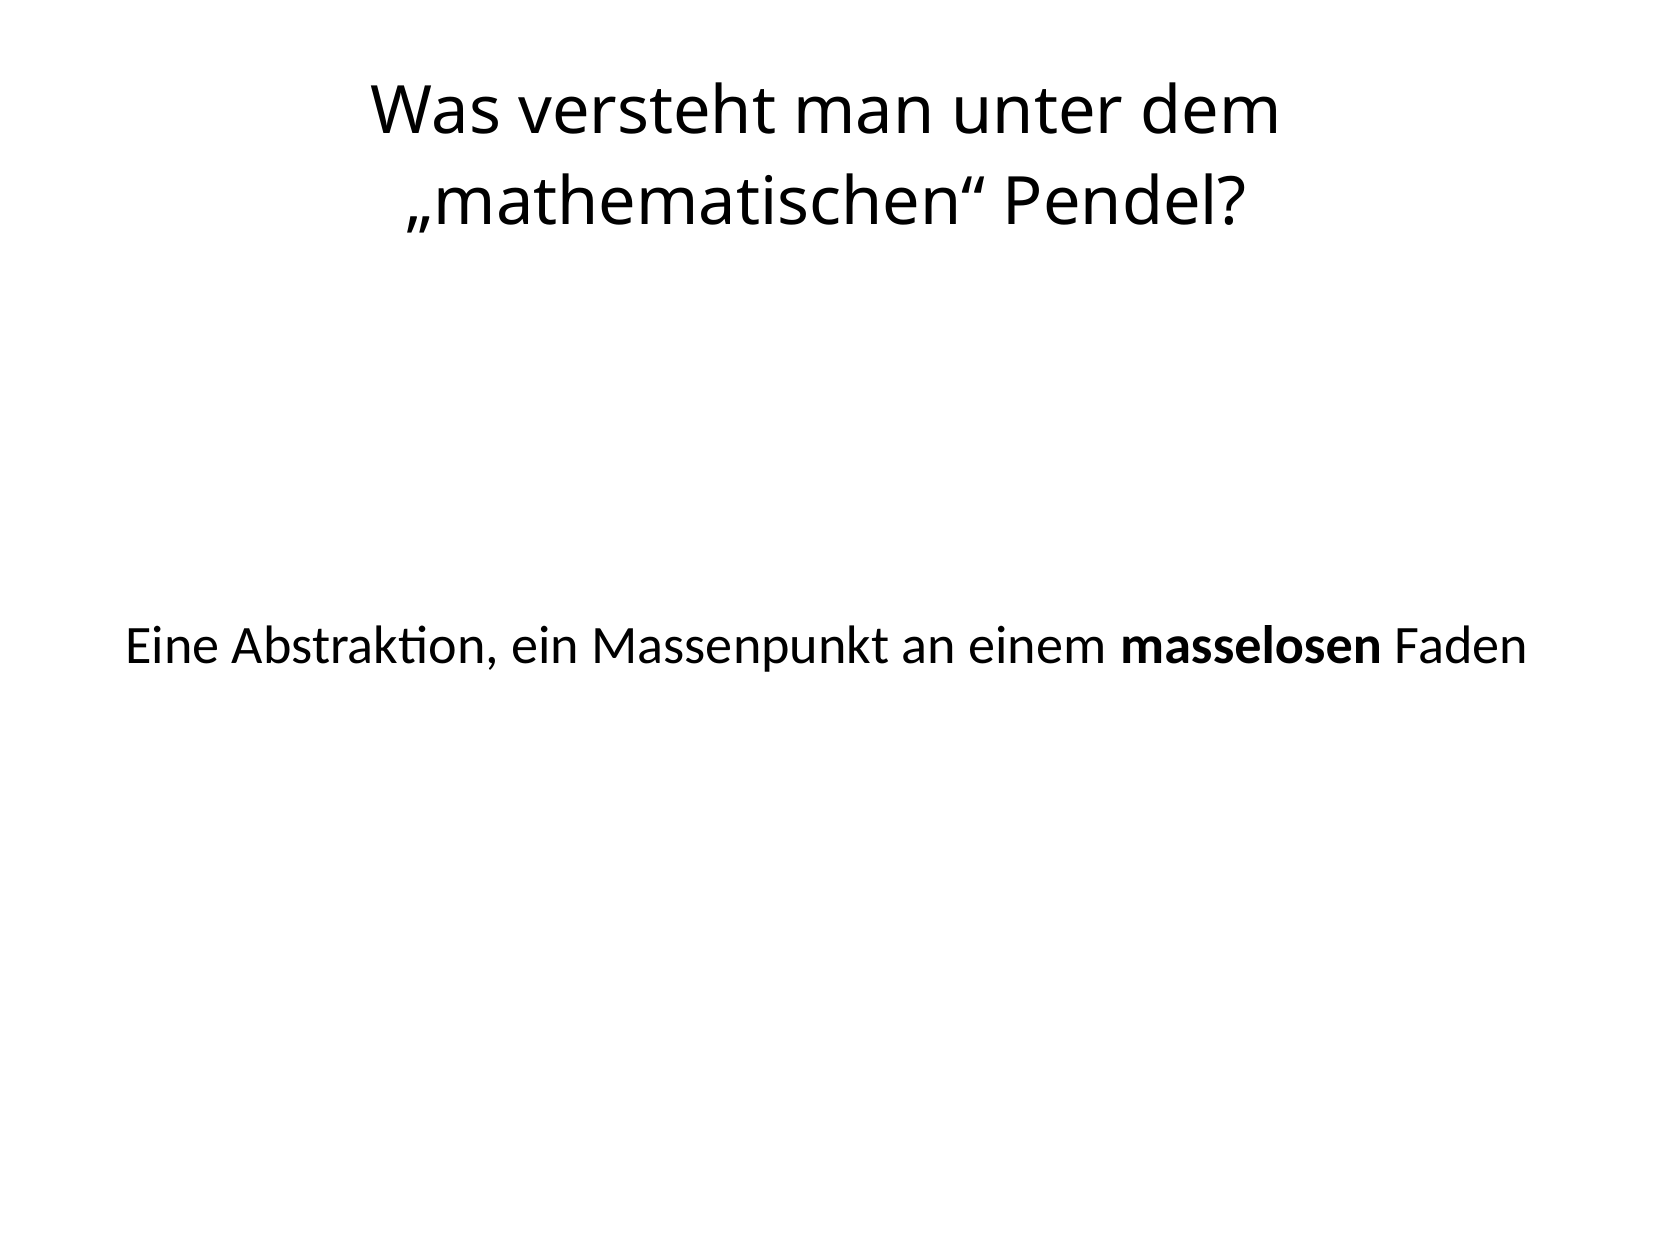

# Was versteht man unter dem „mathematischen“ Pendel?
Eine Abstraktion, ein Massenpunkt an einem masselosen Faden